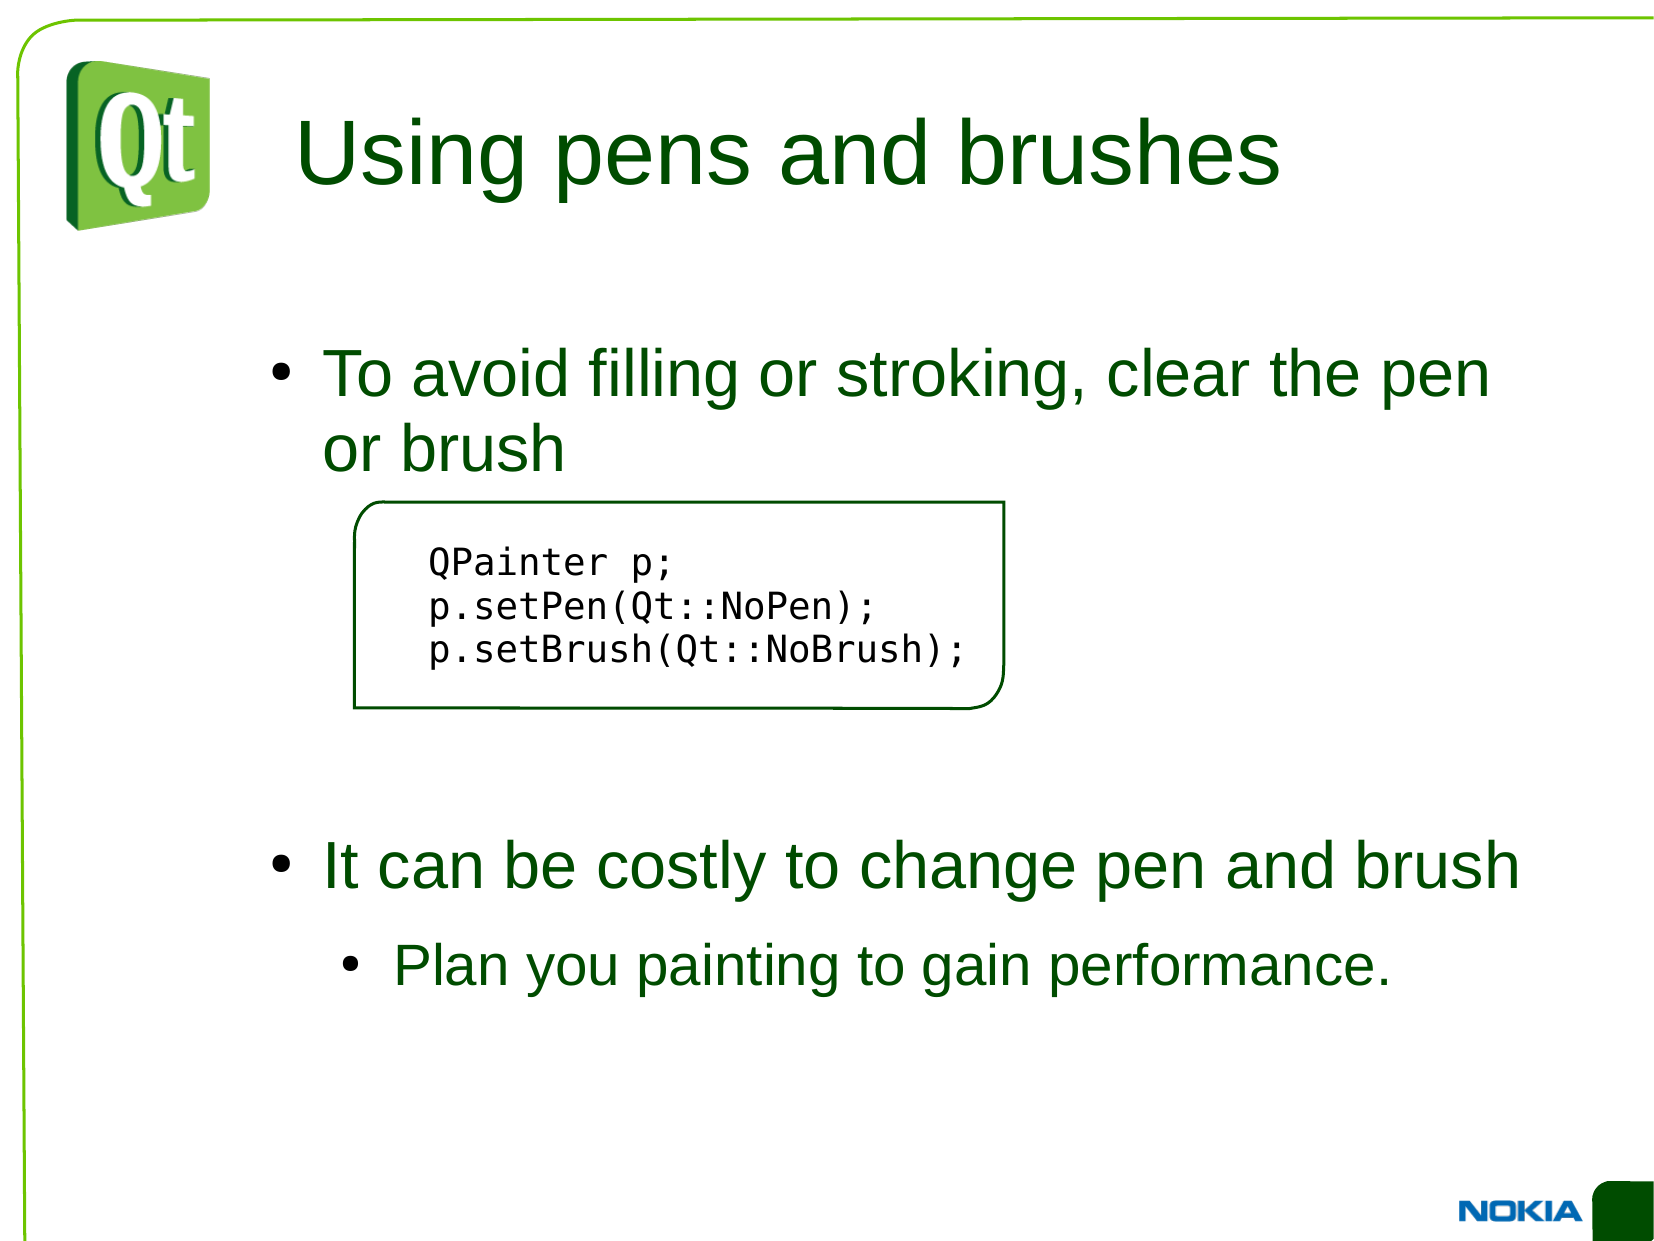

# Using pens and brushes
To avoid filling or stroking, clear the pen or brush
It can be costly to change pen and brush
Plan you painting to gain performance.
QPainter p;
p.setPen(Qt::NoPen);
p.setBrush(Qt::NoBrush);